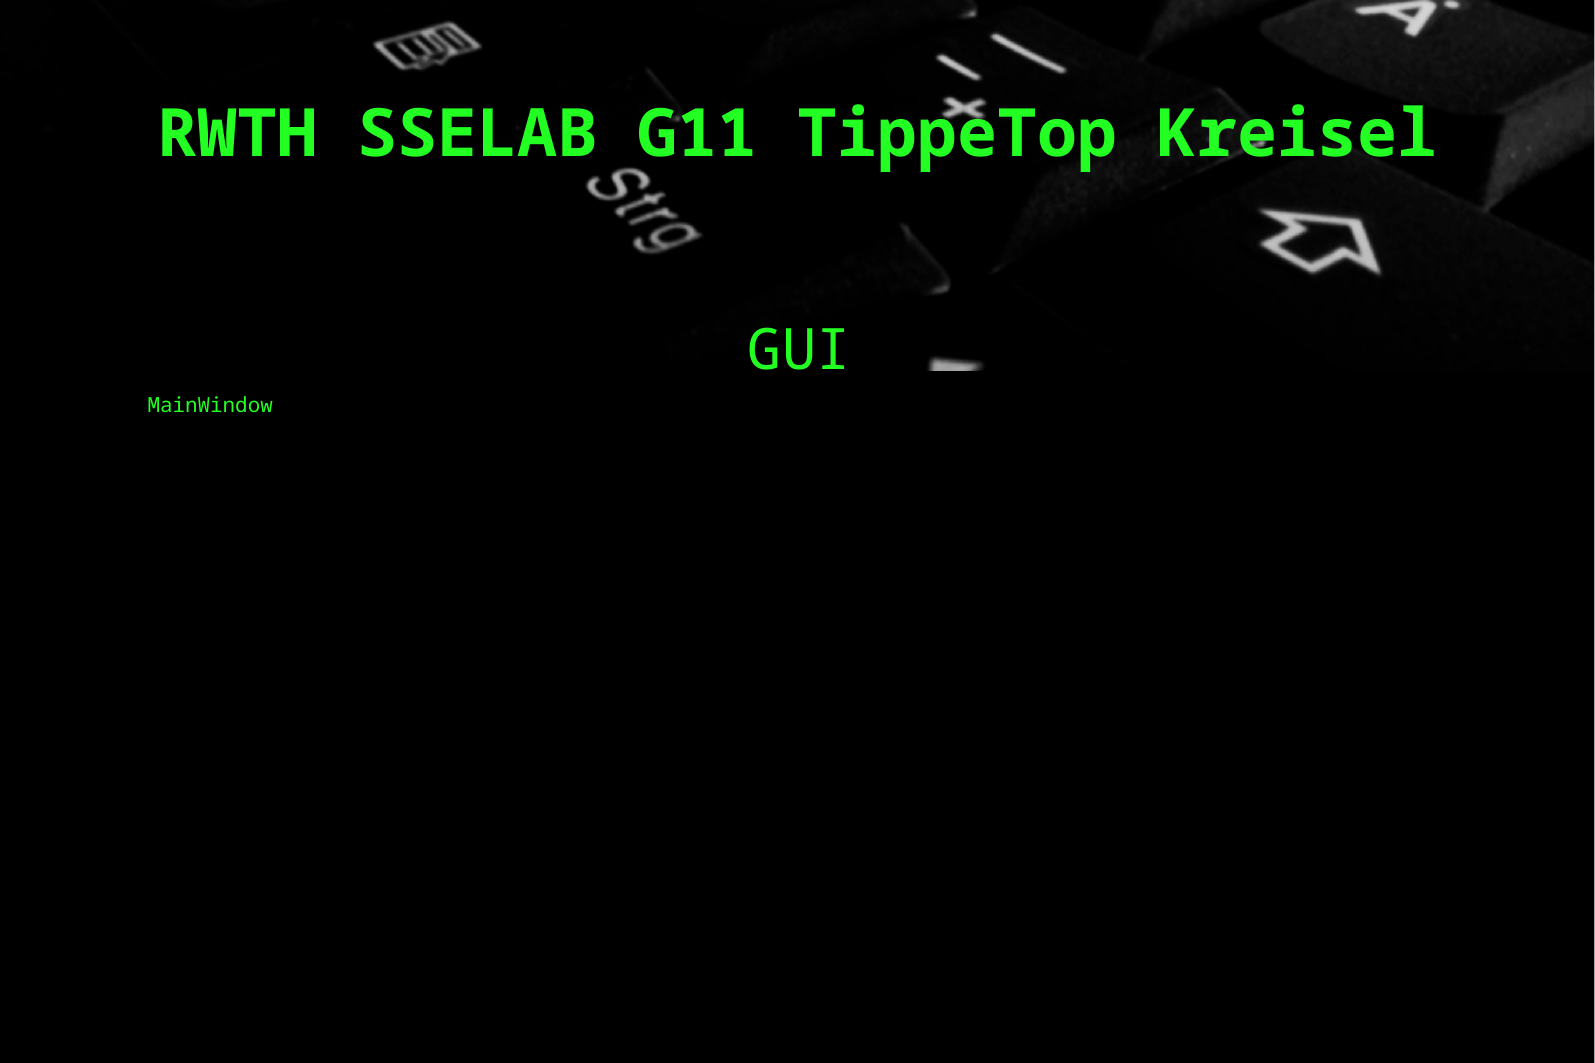

# RWTH SSELAB G11 TippeTop Kreisel
GUI
MainWindow